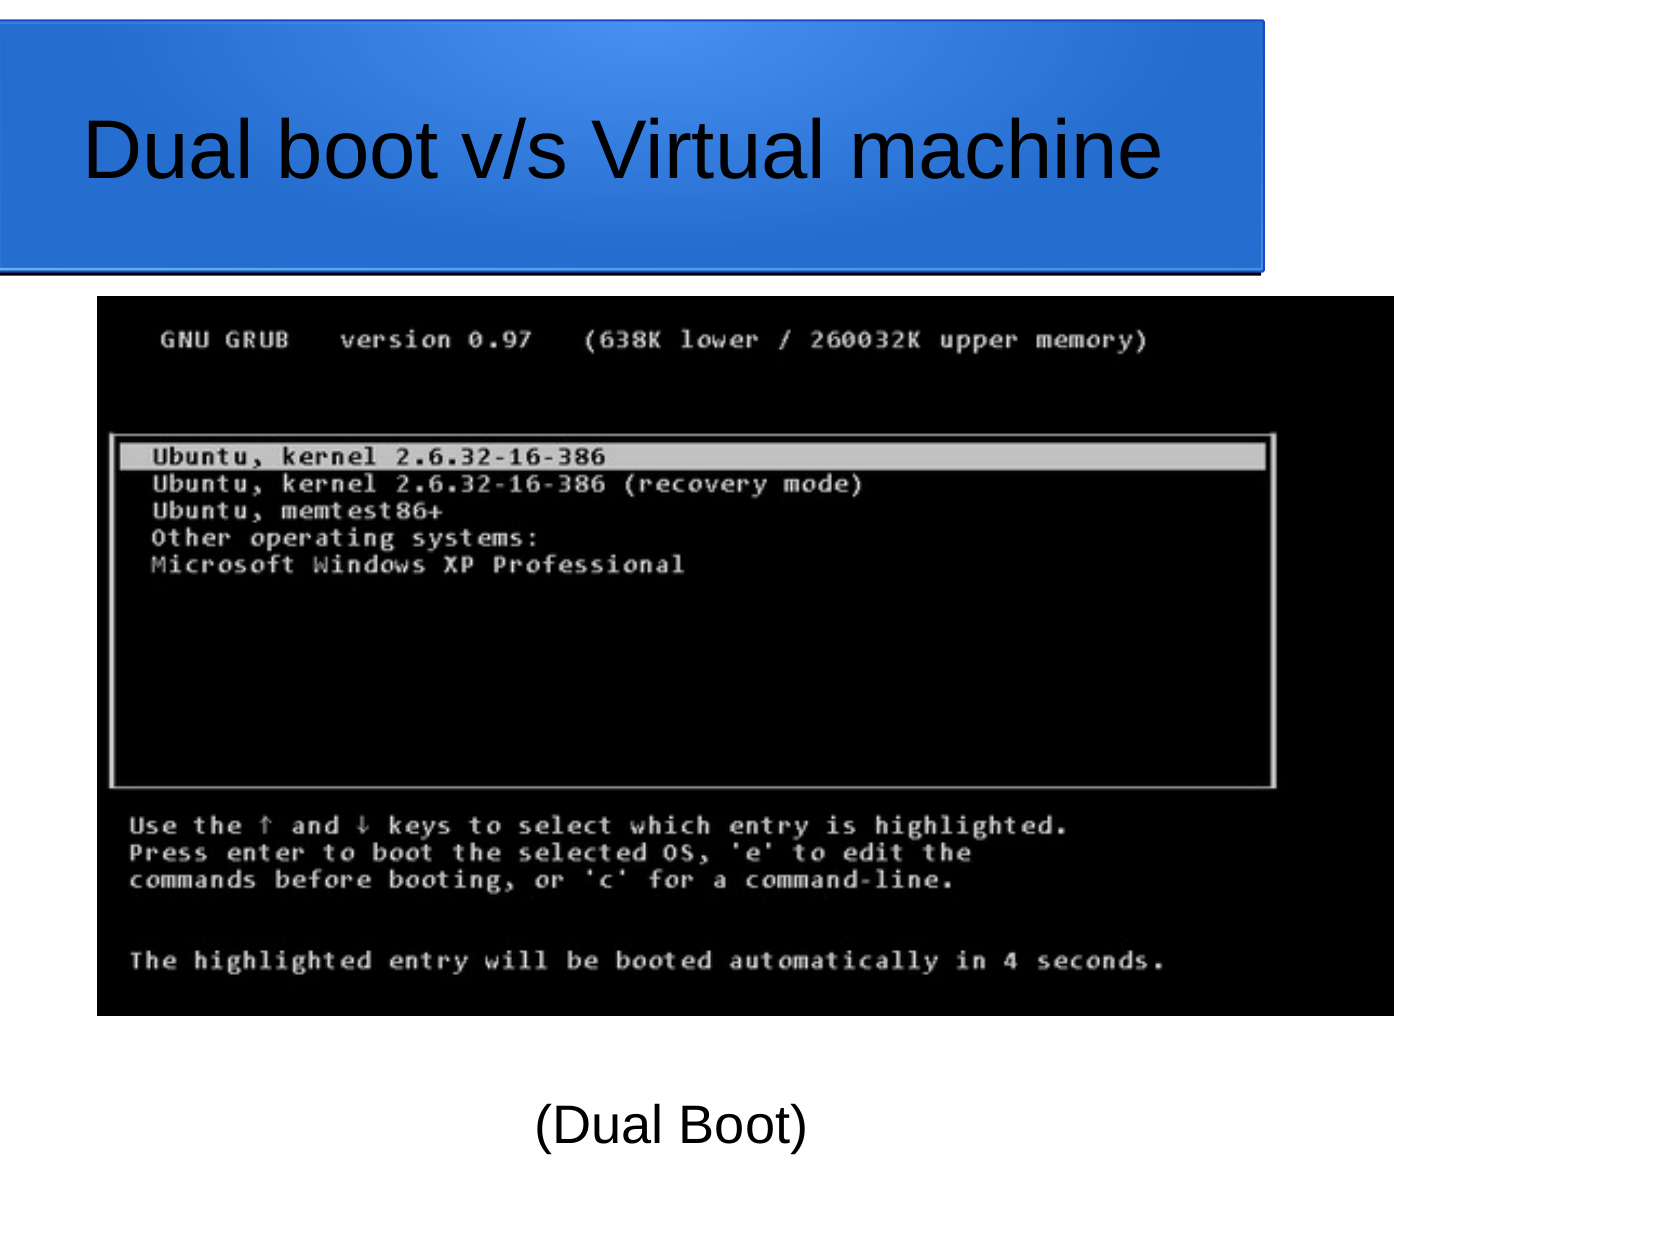

# Dual boot v/s Virtual machine
(Dual Boot)